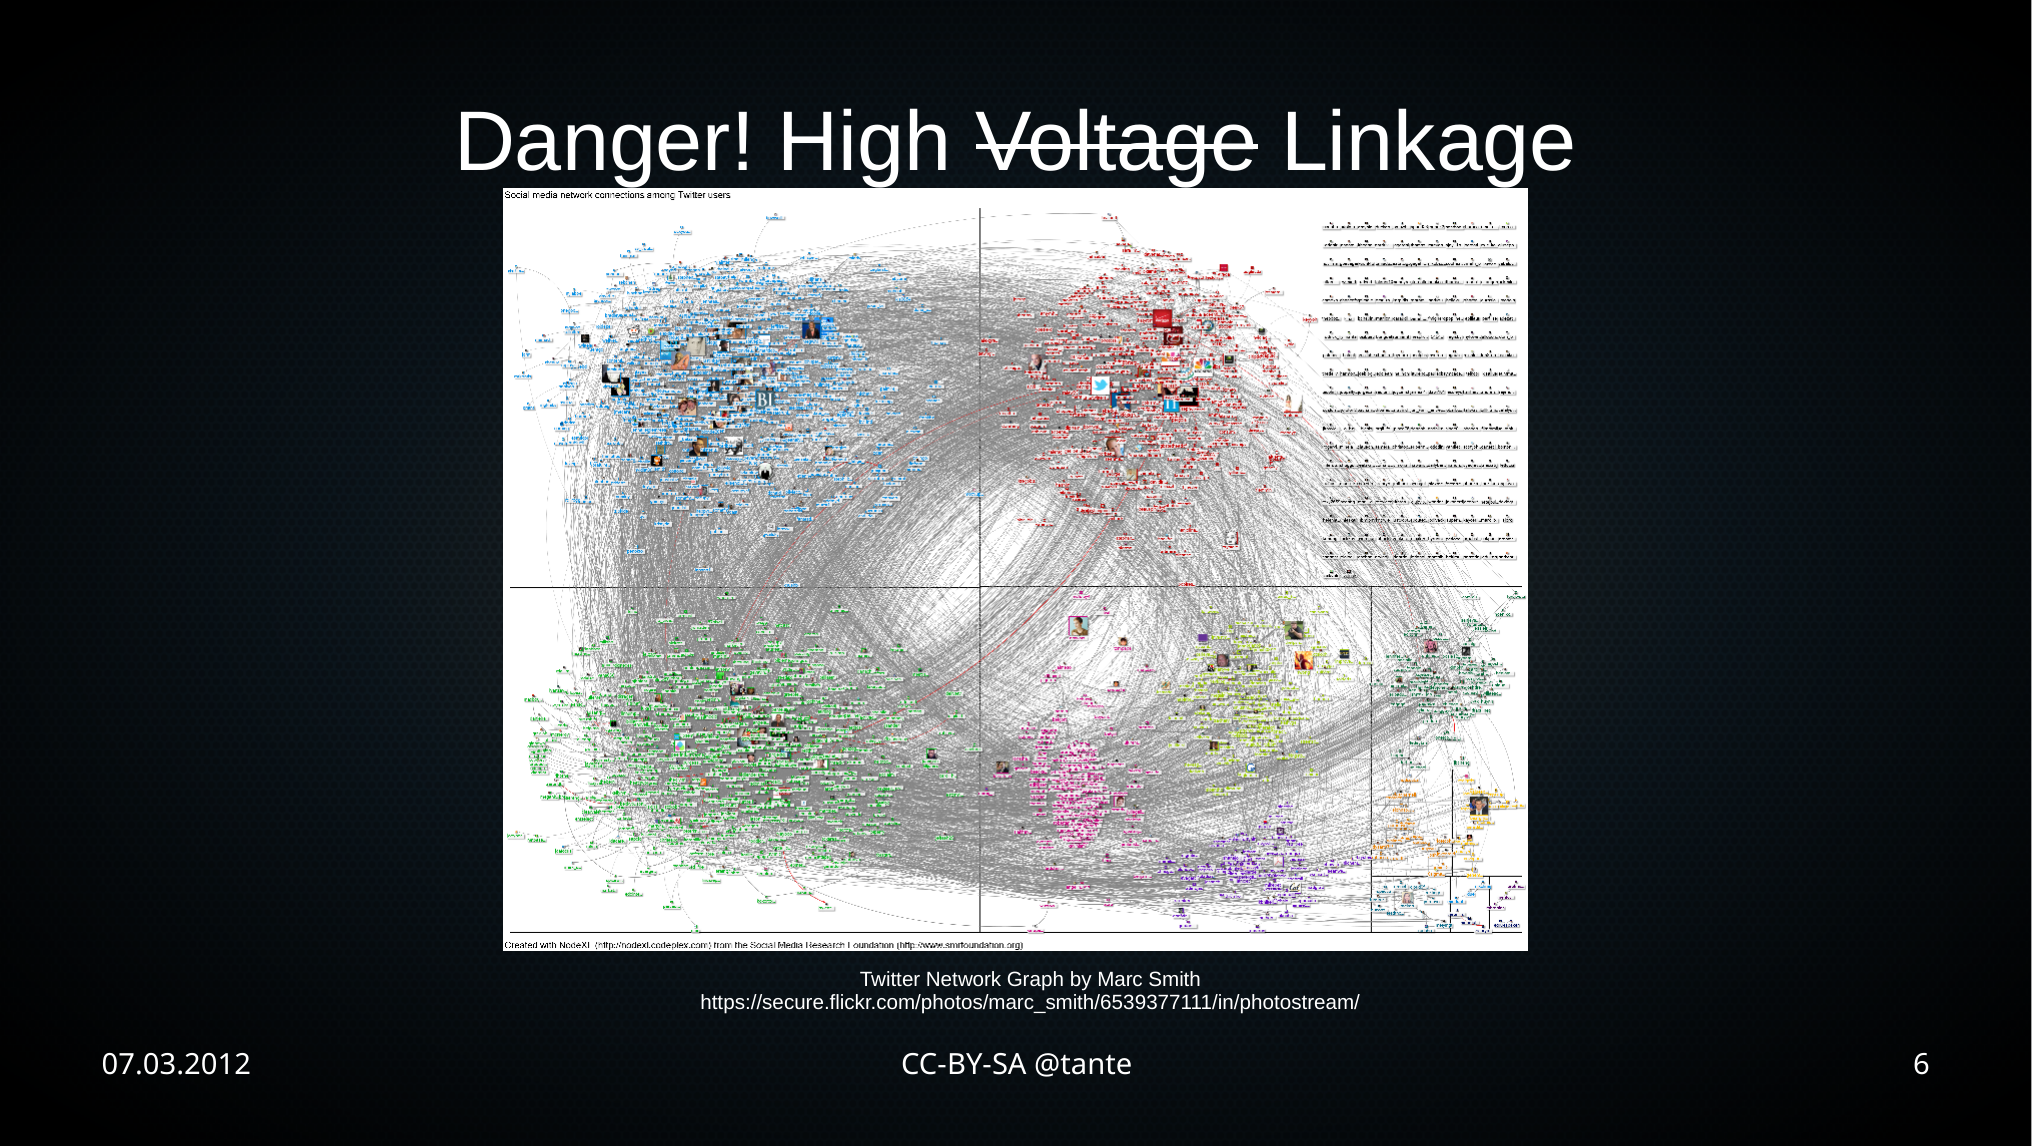

# Danger! High Voltage Linkage
Twitter Network Graph by Marc Smith
https://secure.flickr.com/photos/marc_smith/6539377111/in/photostream/
07.03.2012
CC-BY-SA @tante
6